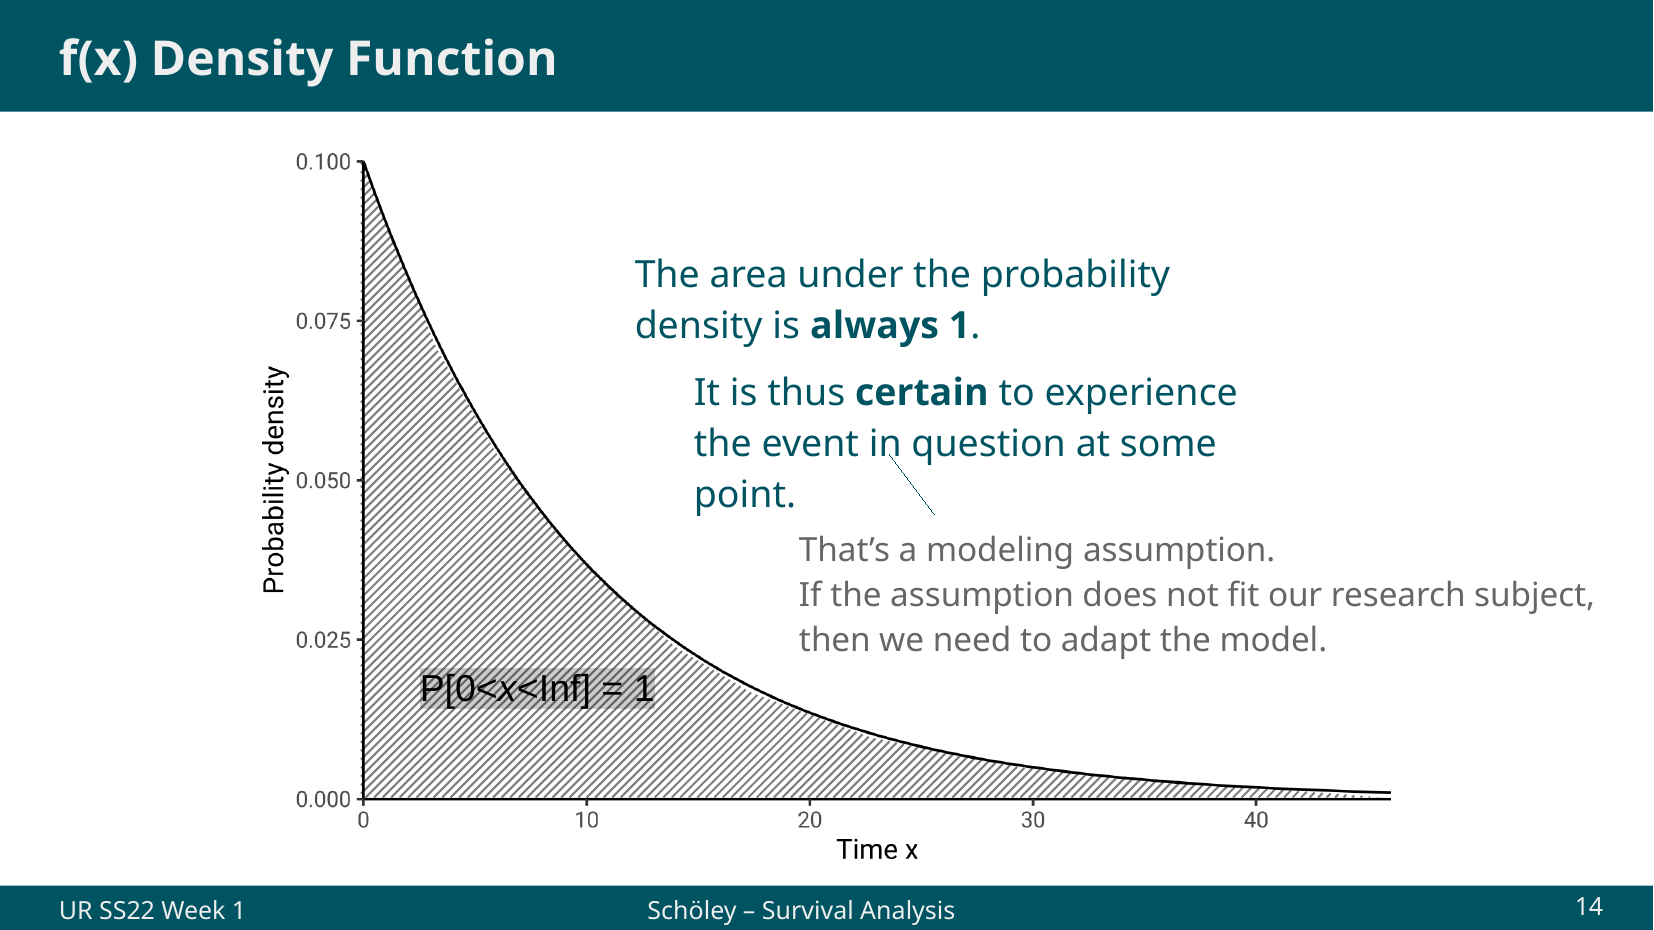

# f(x) Density Function
The area under the probability density is always 1.
It is thus certain to experience the event in question at some point.
That’s a modeling assumption.
If the assumption does not fit our research subject,
then we need to adapt the model.
P[0<x<Inf] = 1
14
UR SS22 Week 1
Schöley – Survival Analysis